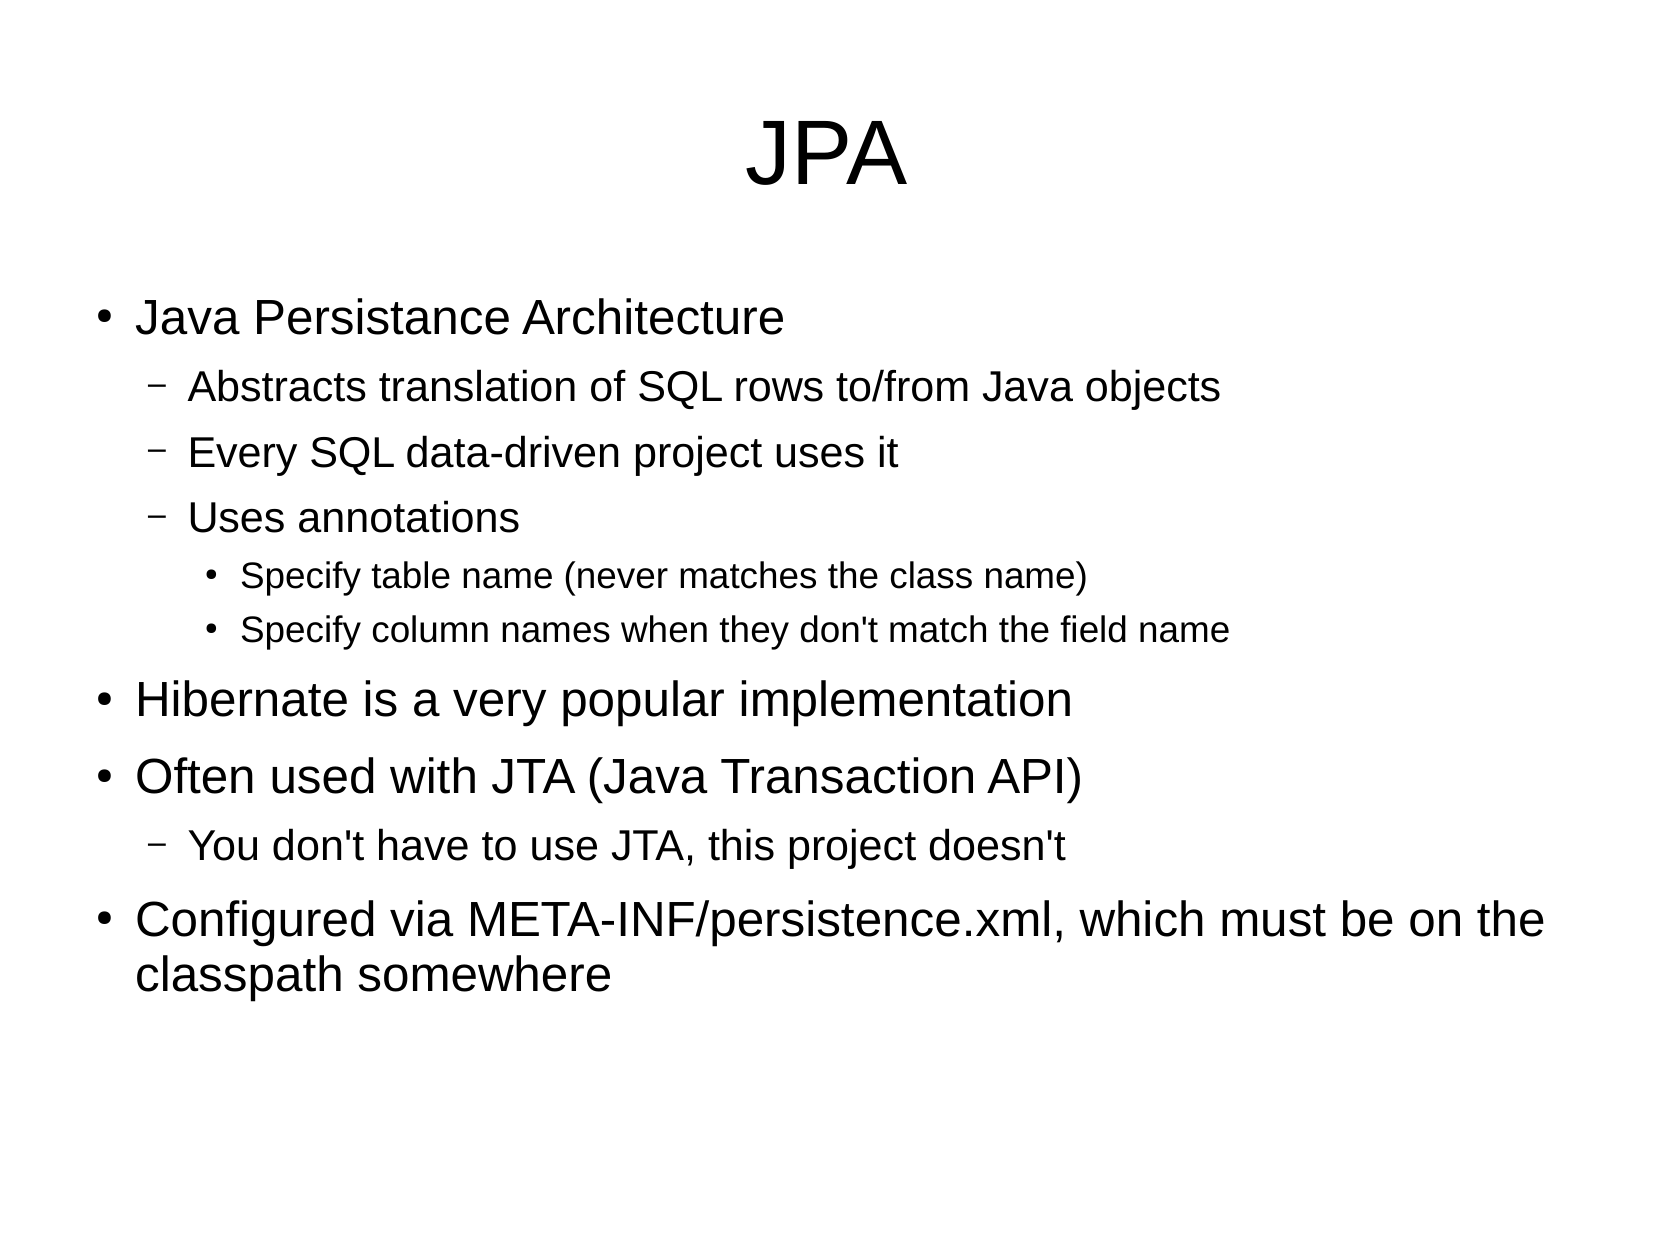

# JPA
Java Persistance Architecture
Abstracts translation of SQL rows to/from Java objects
Every SQL data-driven project uses it
Uses annotations
Specify table name (never matches the class name)
Specify column names when they don't match the field name
Hibernate is a very popular implementation
Often used with JTA (Java Transaction API)
You don't have to use JTA, this project doesn't
Configured via META-INF/persistence.xml, which must be on the classpath somewhere